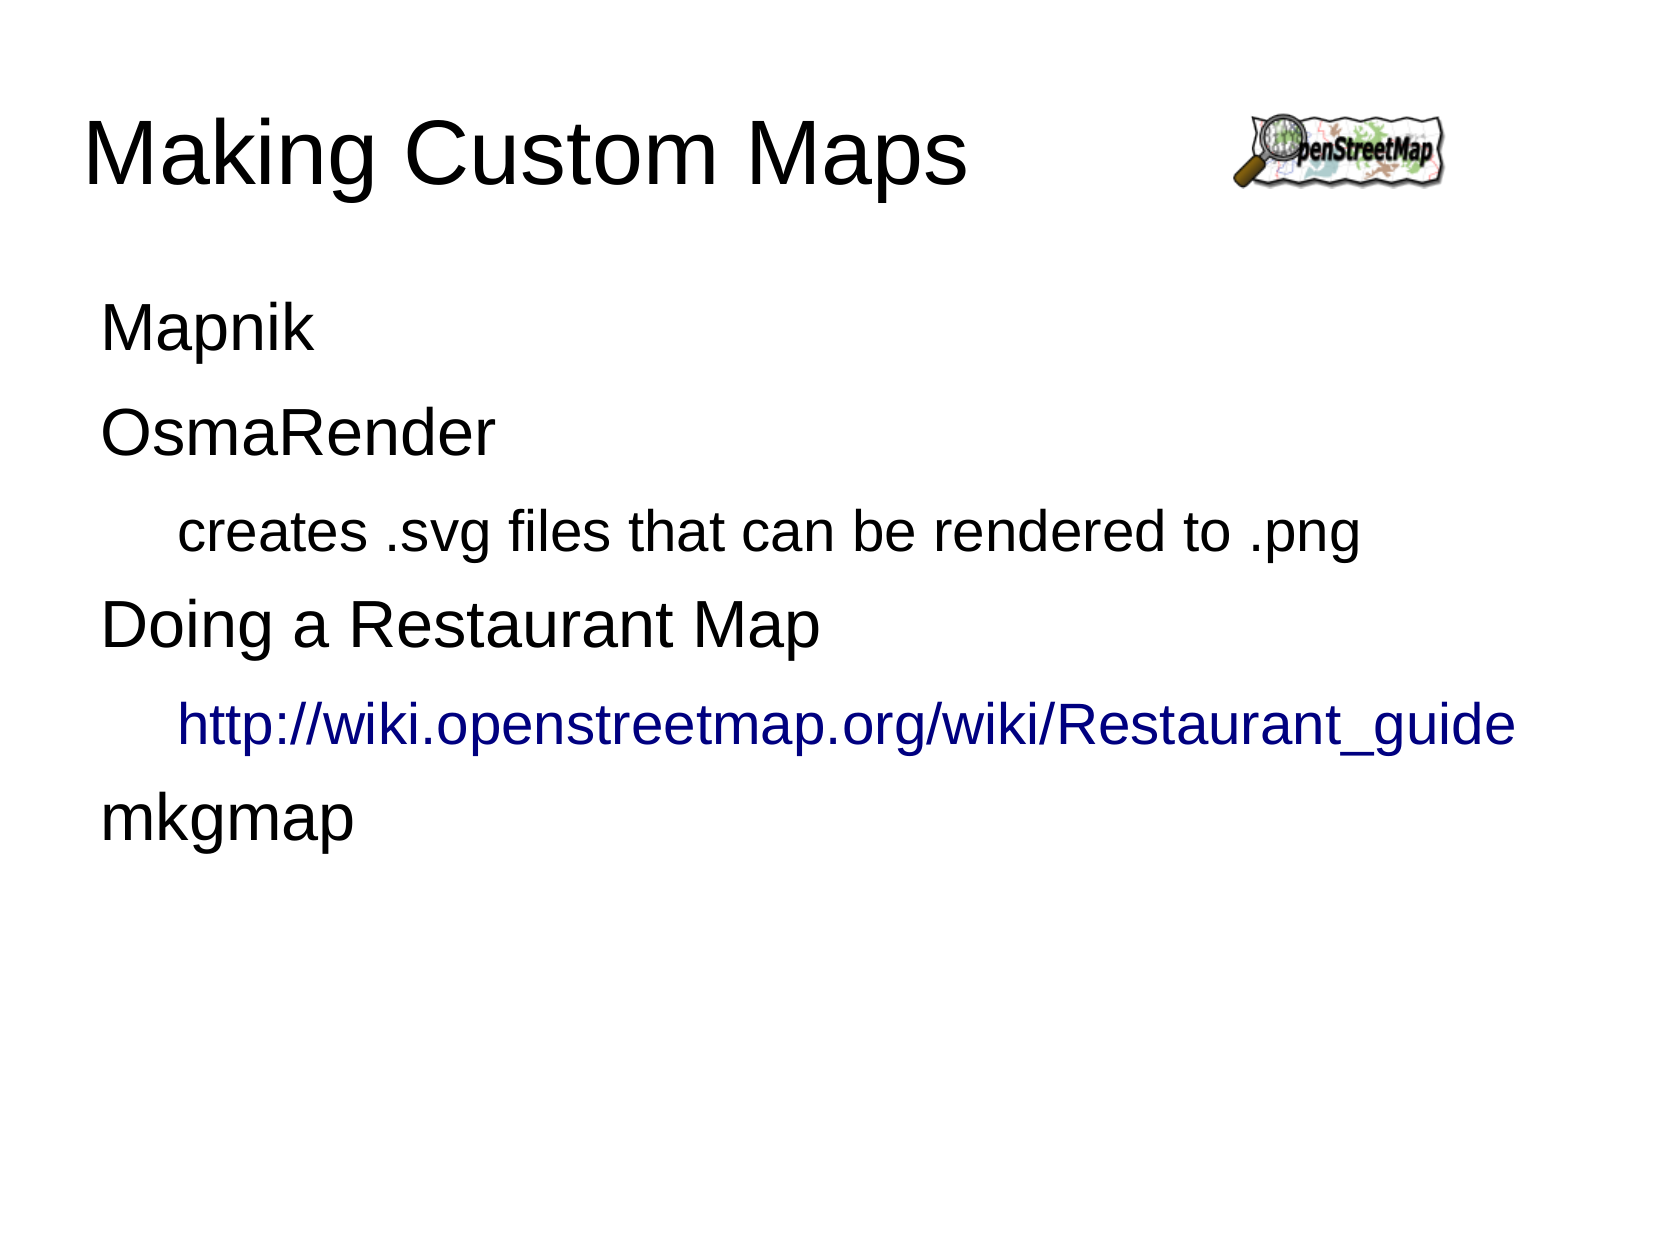

# Making Custom Maps
Mapnik
OsmaRender
creates .svg files that can be rendered to .png
Doing a Restaurant Map
http://wiki.openstreetmap.org/wiki/Restaurant_guide
mkgmap